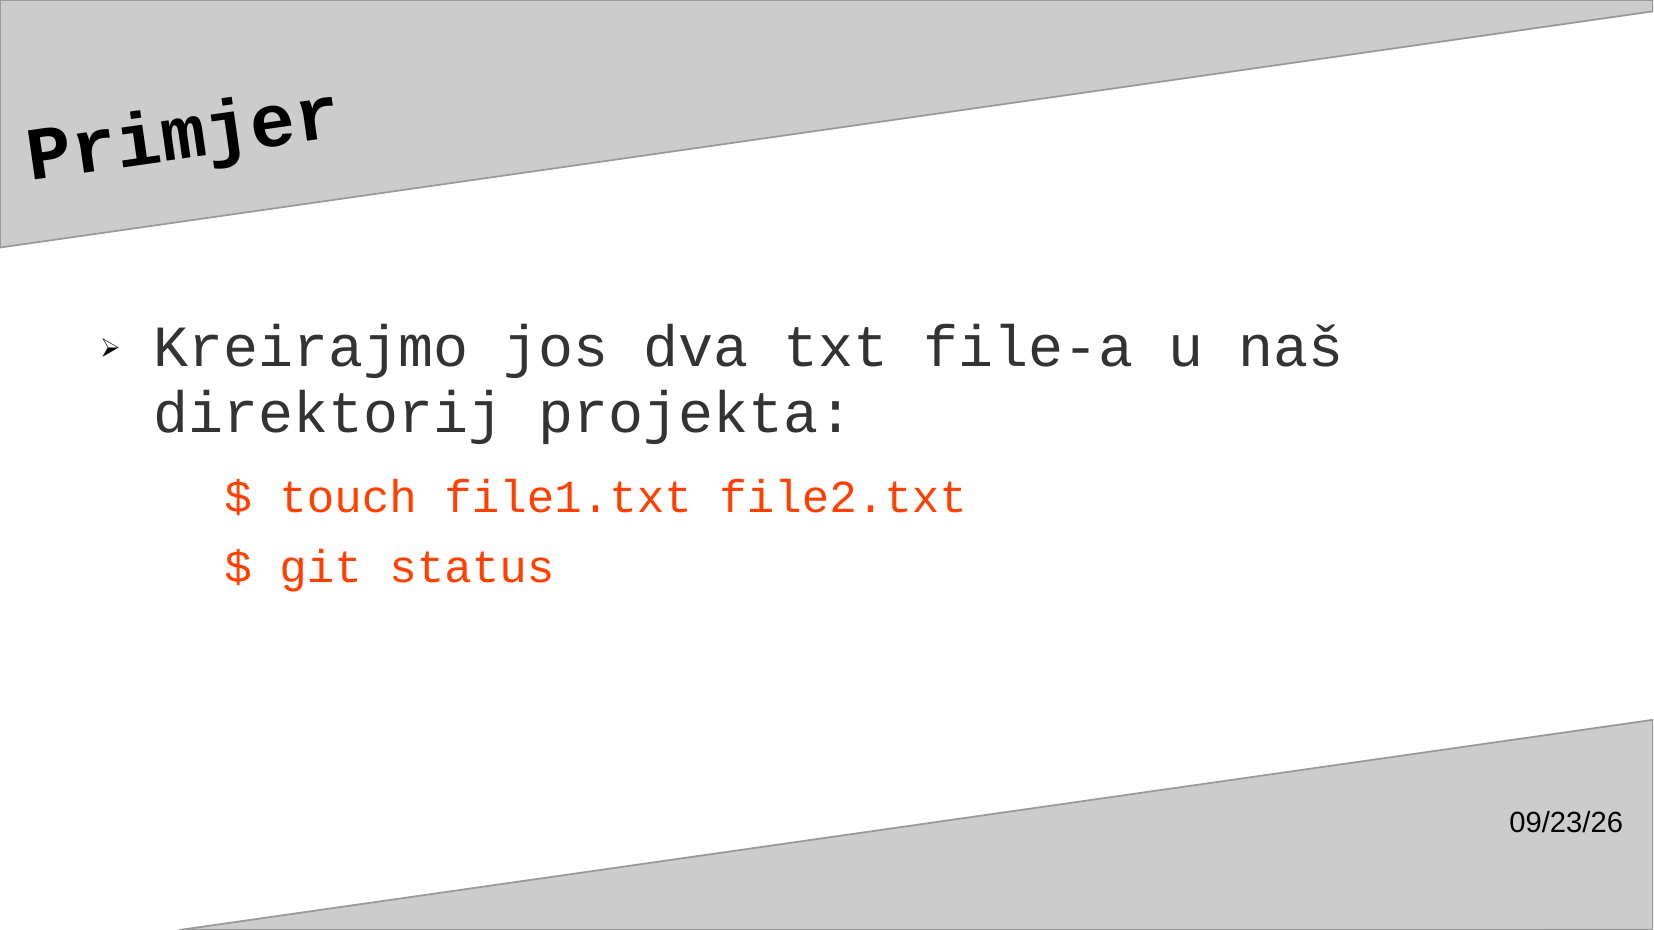

# Primjer
Kreirajmo jos dva txt file-a u naš direktorij projekta:
$ touch file1.txt file2.txt
$ git status
59